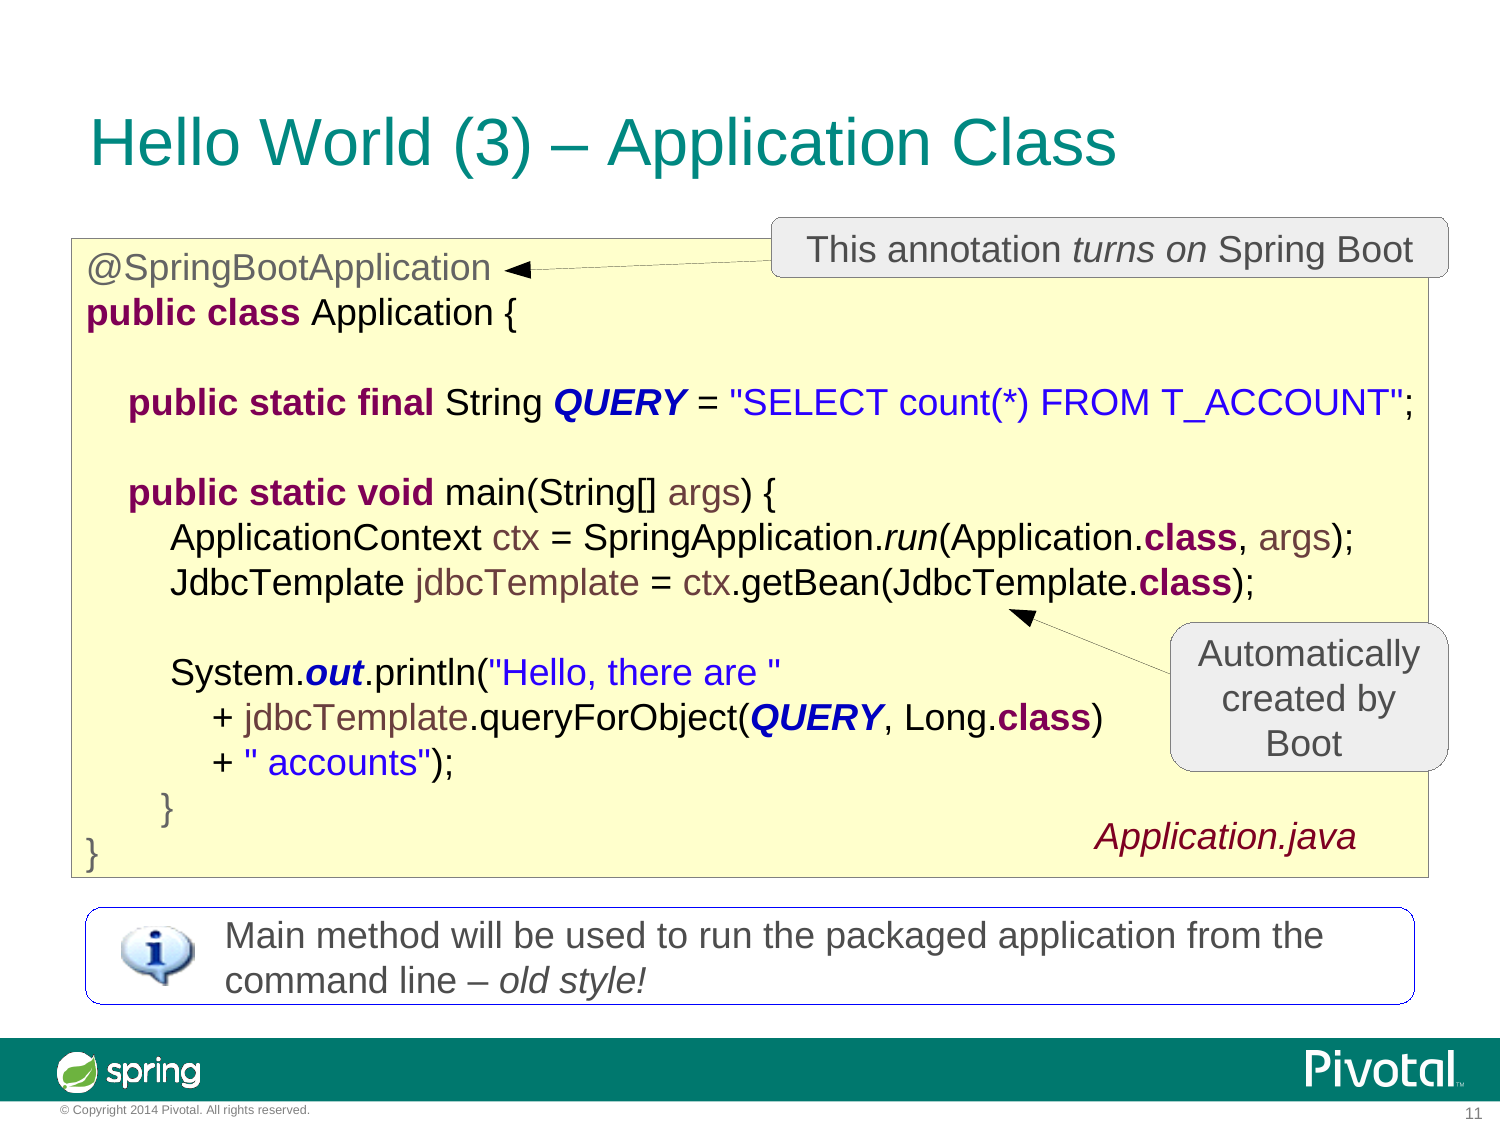

# Hello World (3) – Application Class
This annotation turns on Spring Boot
@SpringBootApplication
public class Application {
 public static final String QUERY = "SELECT count(*) FROM T_ACCOUNT";
 public static void main(String[] args) {
 ApplicationContext ctx = SpringApplication.run(Application.class, args);
 JdbcTemplate jdbcTemplate = ctx.getBean(JdbcTemplate.class);
 System.out.println("Hello, there are "
 + jdbcTemplate.queryForObject(QUERY, Long.class)
 + " accounts");
	}
}
Automatically created by Boot
Application.java
Main method will be used to run the packaged application from the
command line – old style!